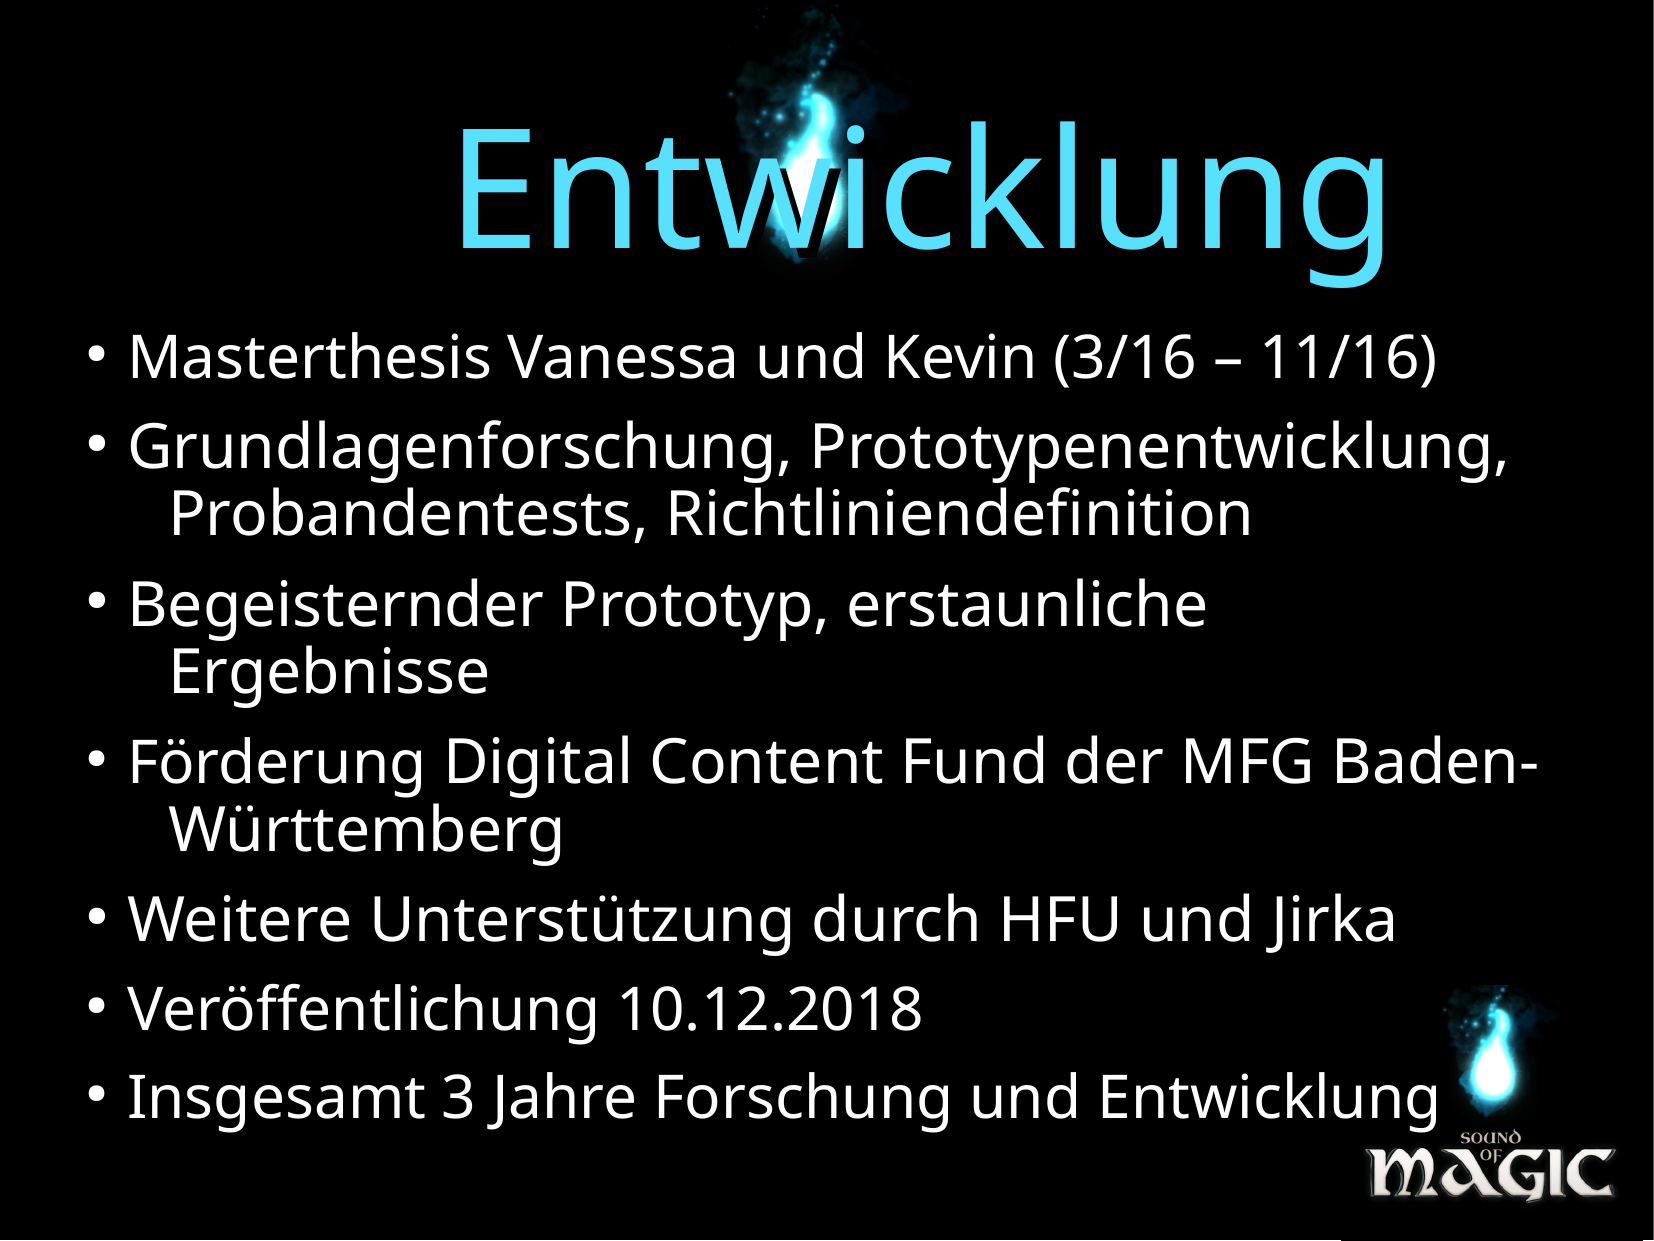

Entwicklung
# Masterthesis Vanessa und Kevin (3/16 – 11/16)
Grundlagenforschung, Prototypenentwicklung, Probandentests, Richtliniendefinition
Begeisternder Prototyp, erstaunliche Ergebnisse
Förderung Digital Content Fund der MFG Baden-Württemberg
Weitere Unterstützung durch HFU und Jirka
Veröffentlichung 10.12.2018
Insgesamt 3 Jahre Forschung und Entwicklung